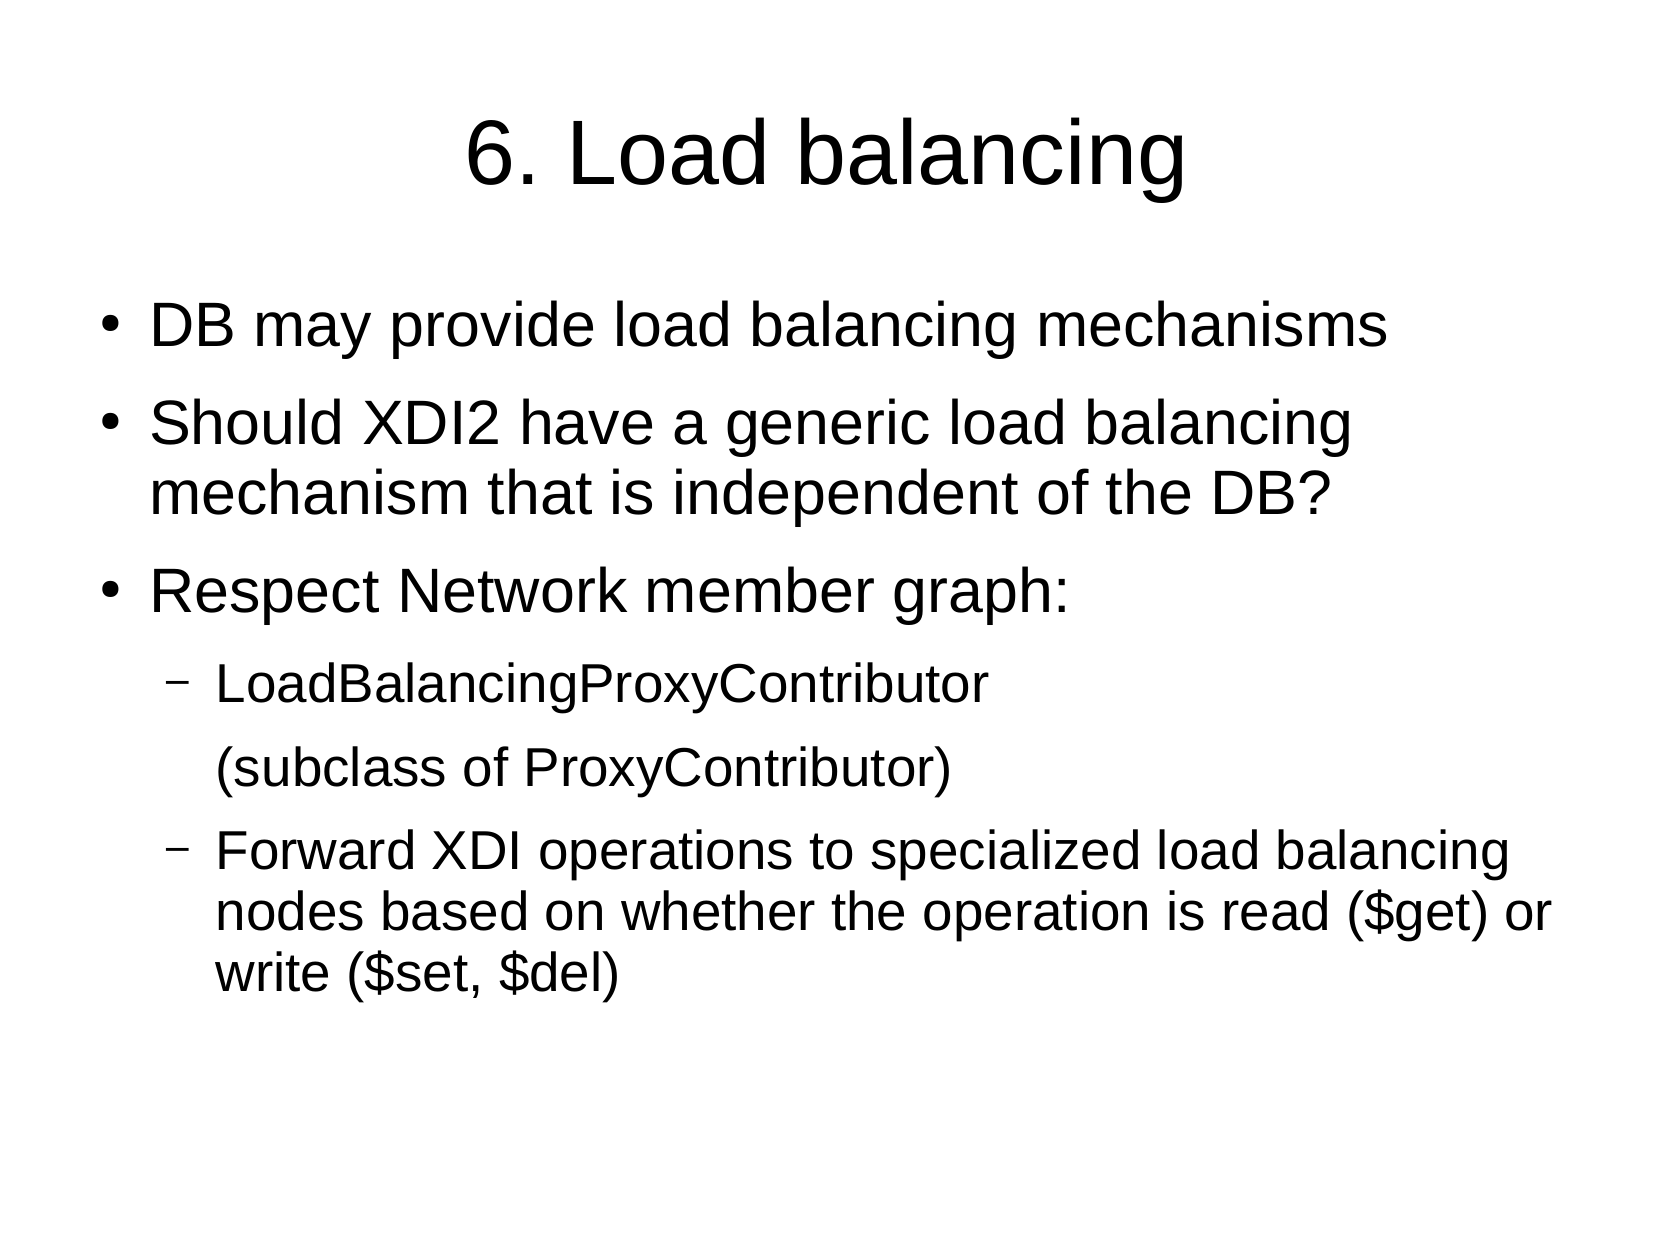

# 6. Load balancing
DB may provide load balancing mechanisms
Should XDI2 have a generic load balancing mechanism that is independent of the DB?
Respect Network member graph:
LoadBalancingProxyContributor
(subclass of ProxyContributor)
Forward XDI operations to specialized load balancing nodes based on whether the operation is read ($get) or write ($set, $del)